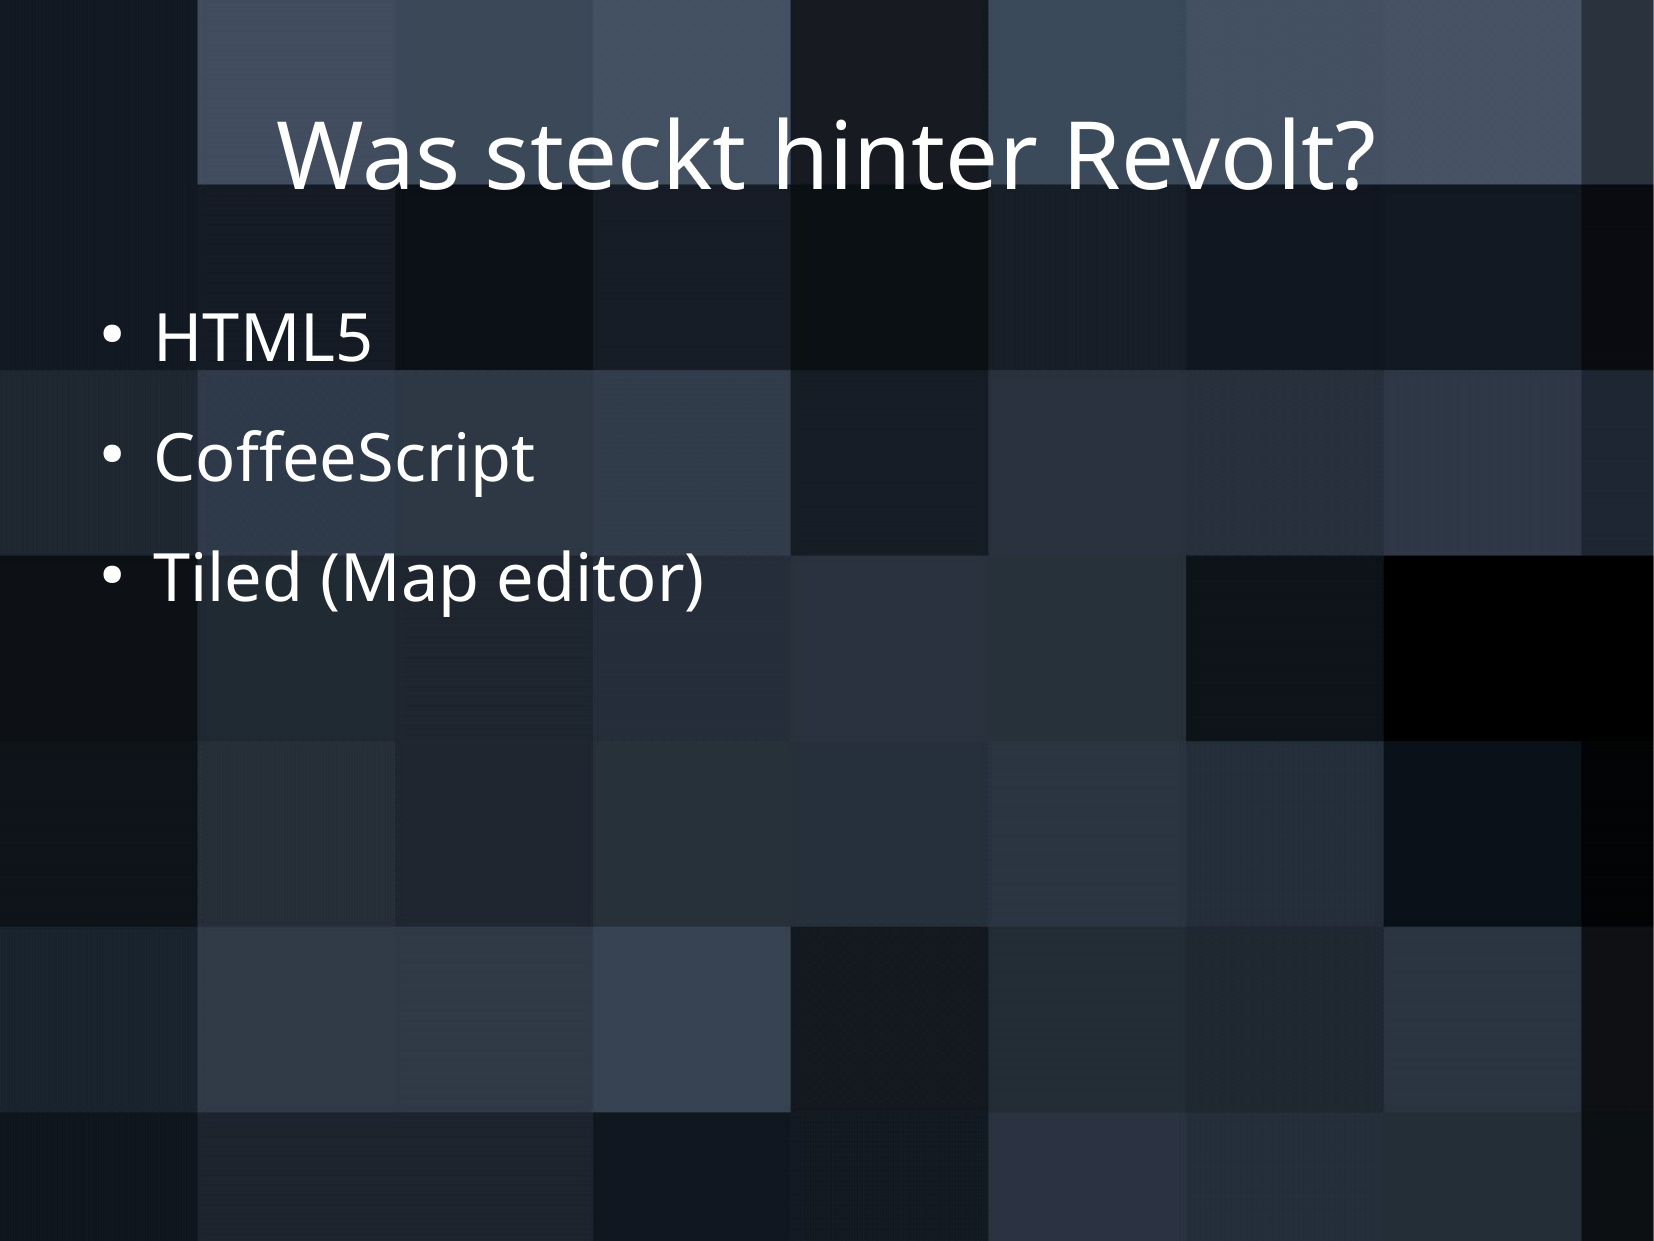

# Was steckt hinter Revolt?
HTML5
CoffeeScript
Tiled (Map editor)